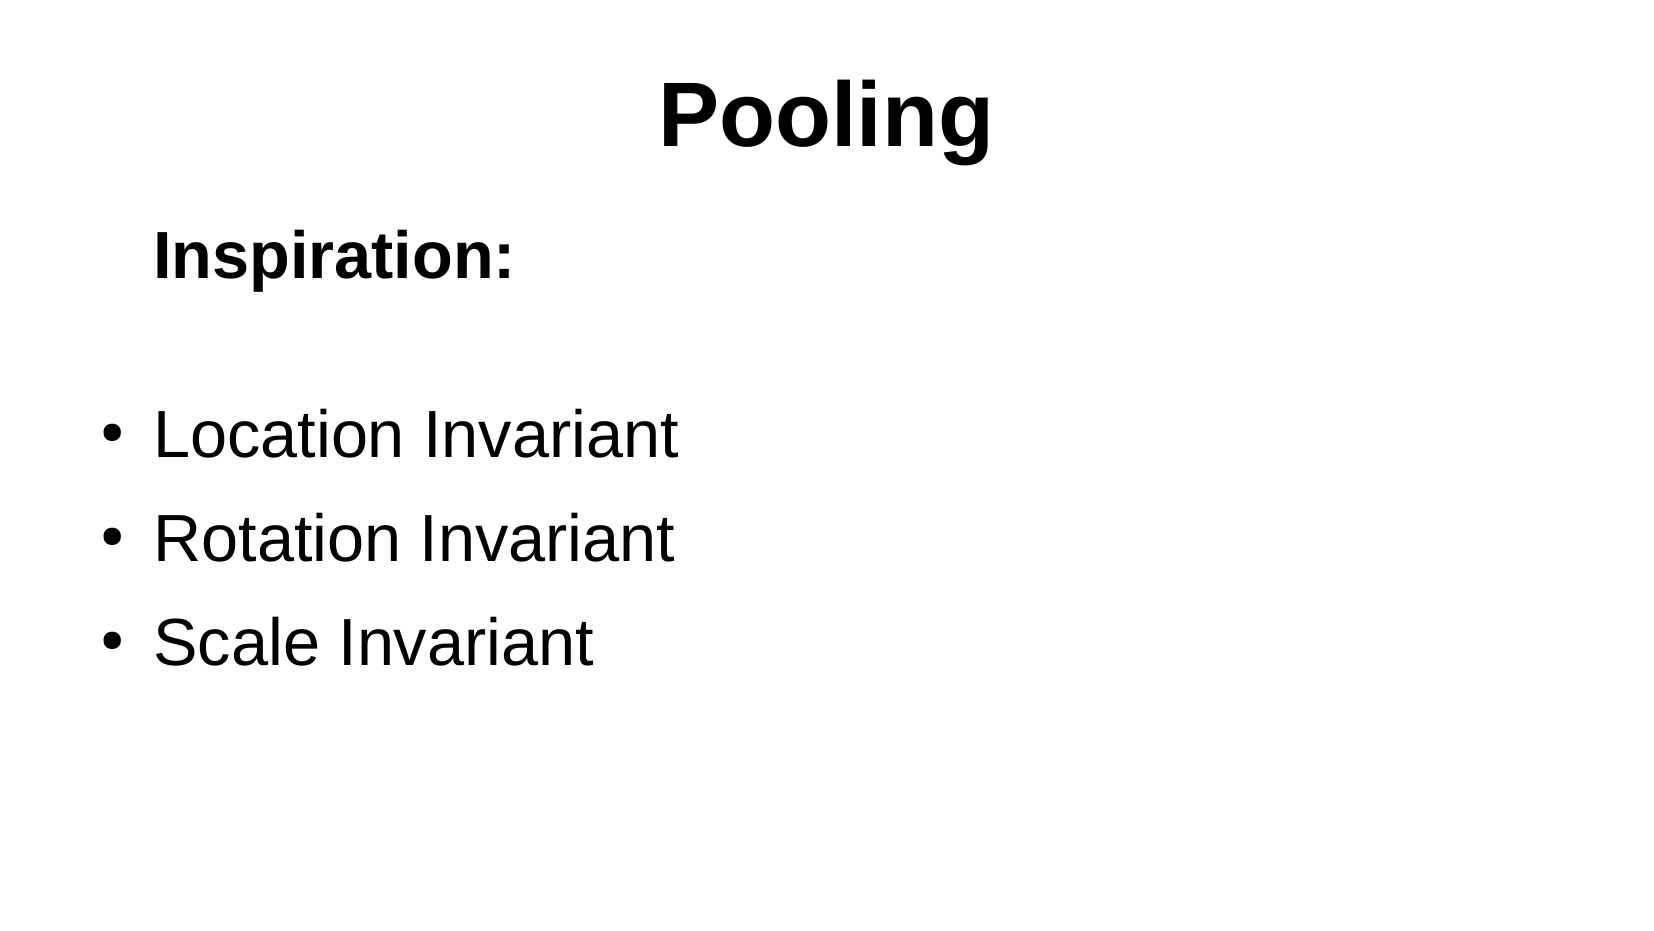

# Pooling
Inspiration:
Location Invariant
Rotation Invariant
Scale Invariant